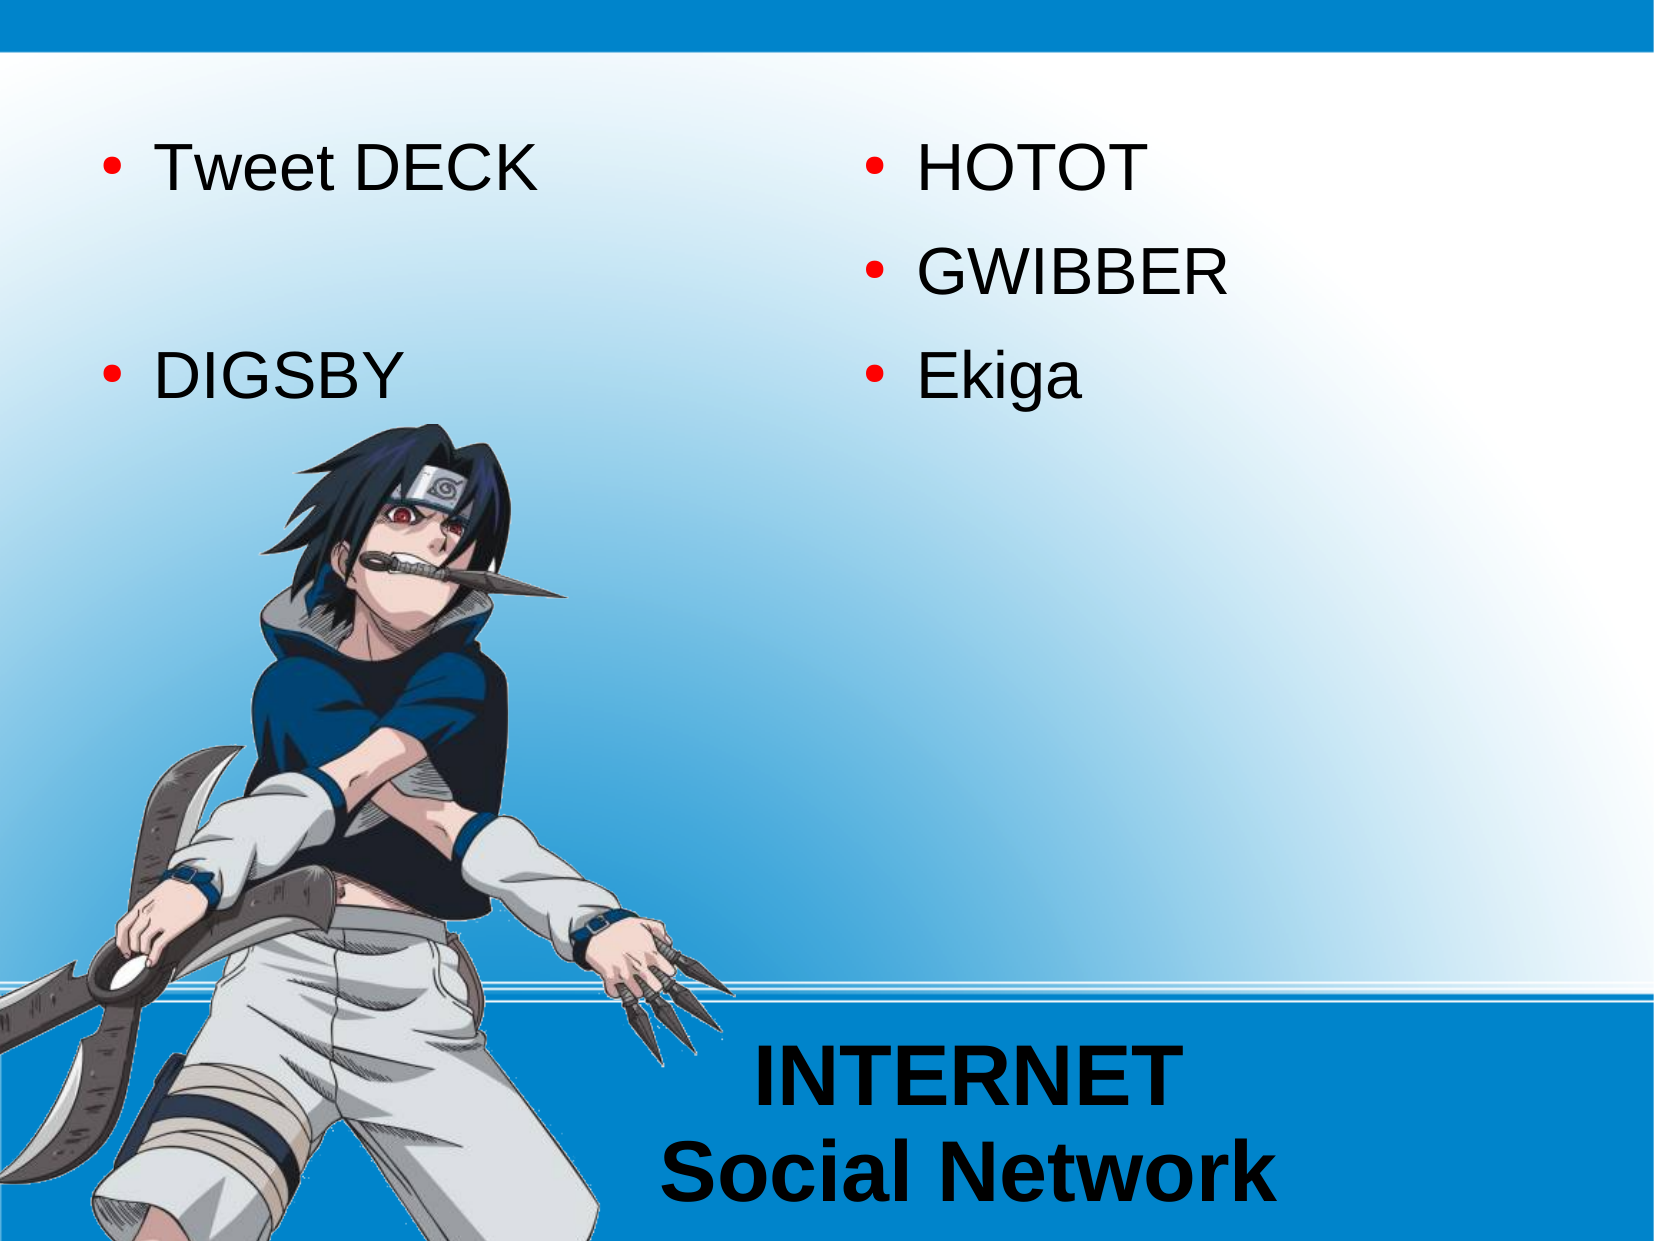

Tweet DECK
DIGSBY
HOTOT
GWIBBER
Ekiga
# INTERNET Social Network